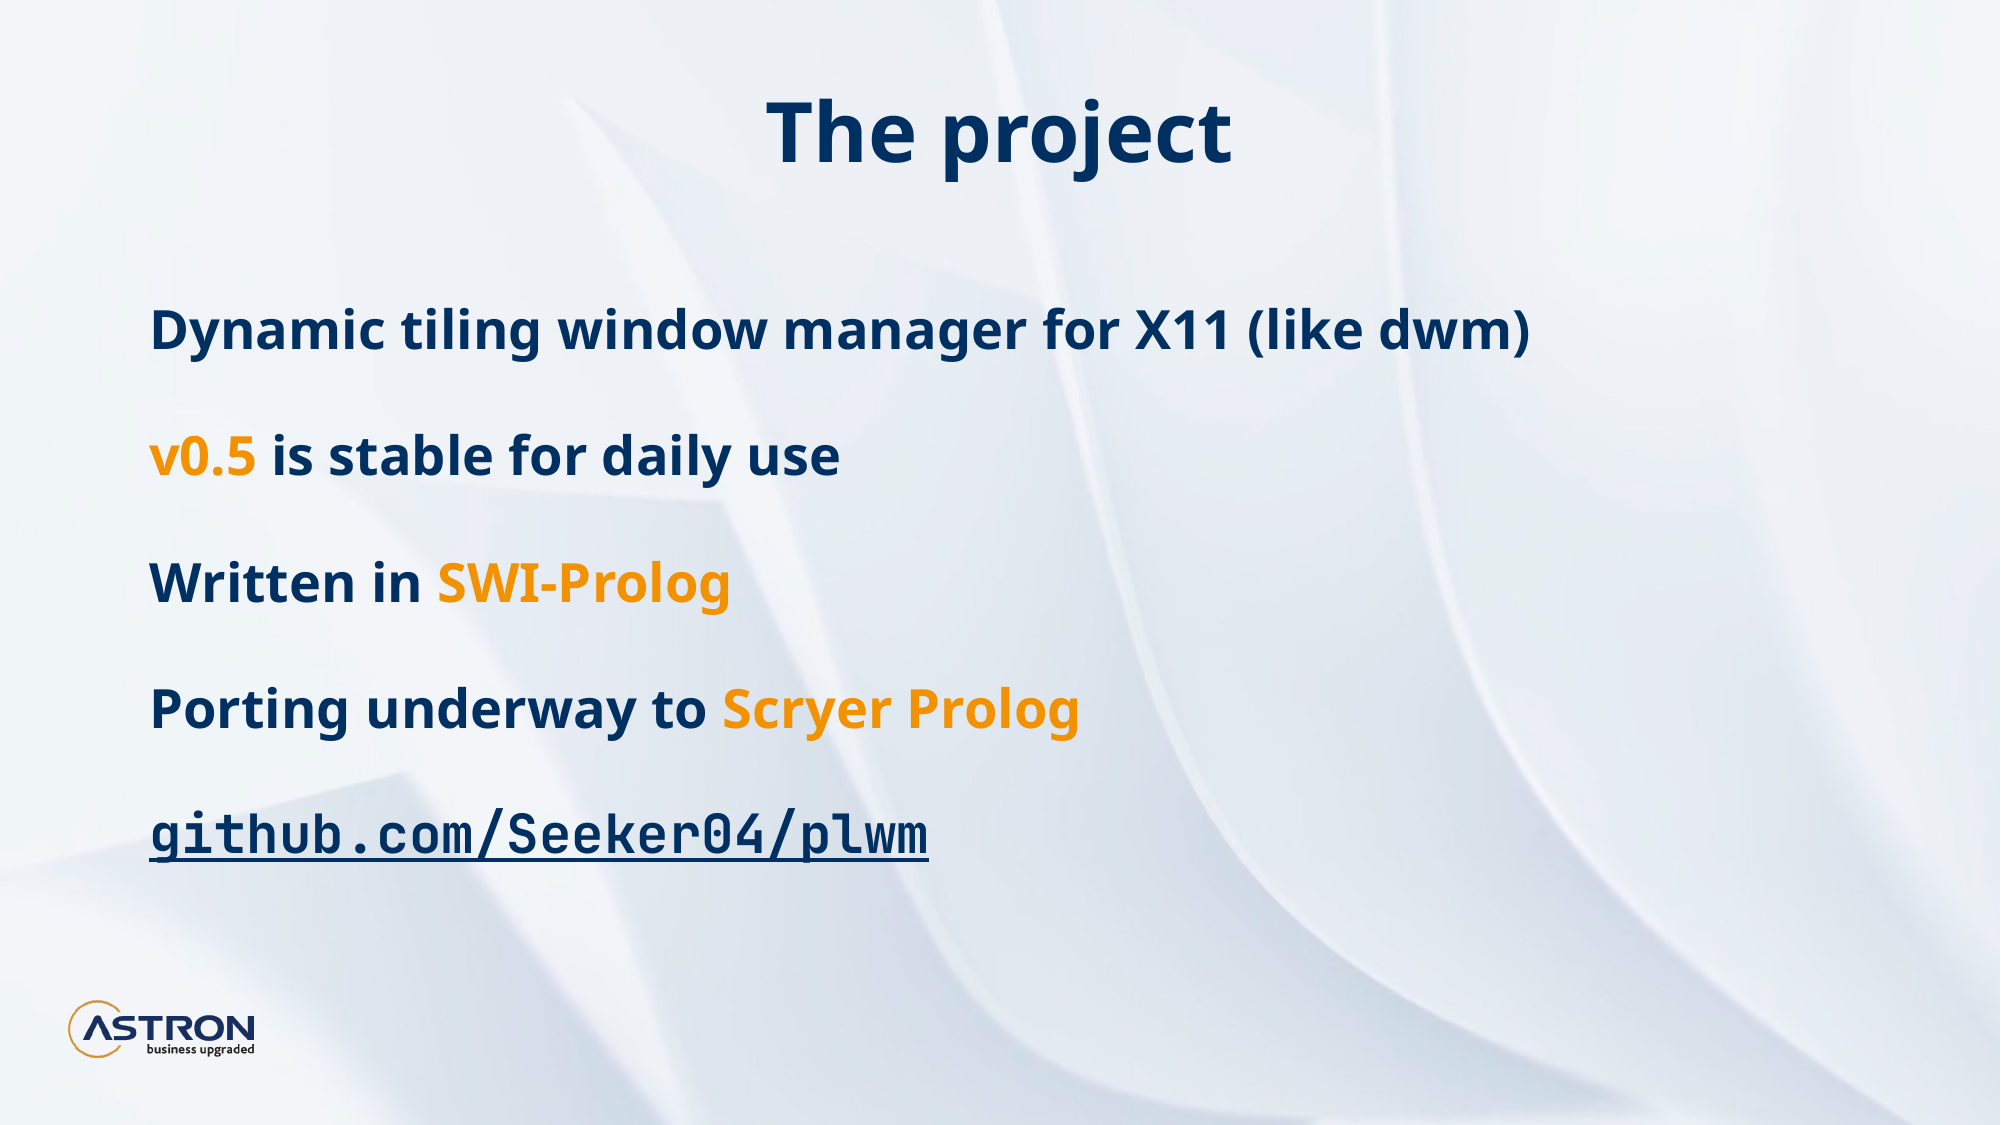

# The project
Dynamic tiling window manager for X11 (like dwm)
v0.5 is stable for daily use
Written in SWI-Prolog
Porting underway to Scryer Prolog
github.com/Seeker04/plwm